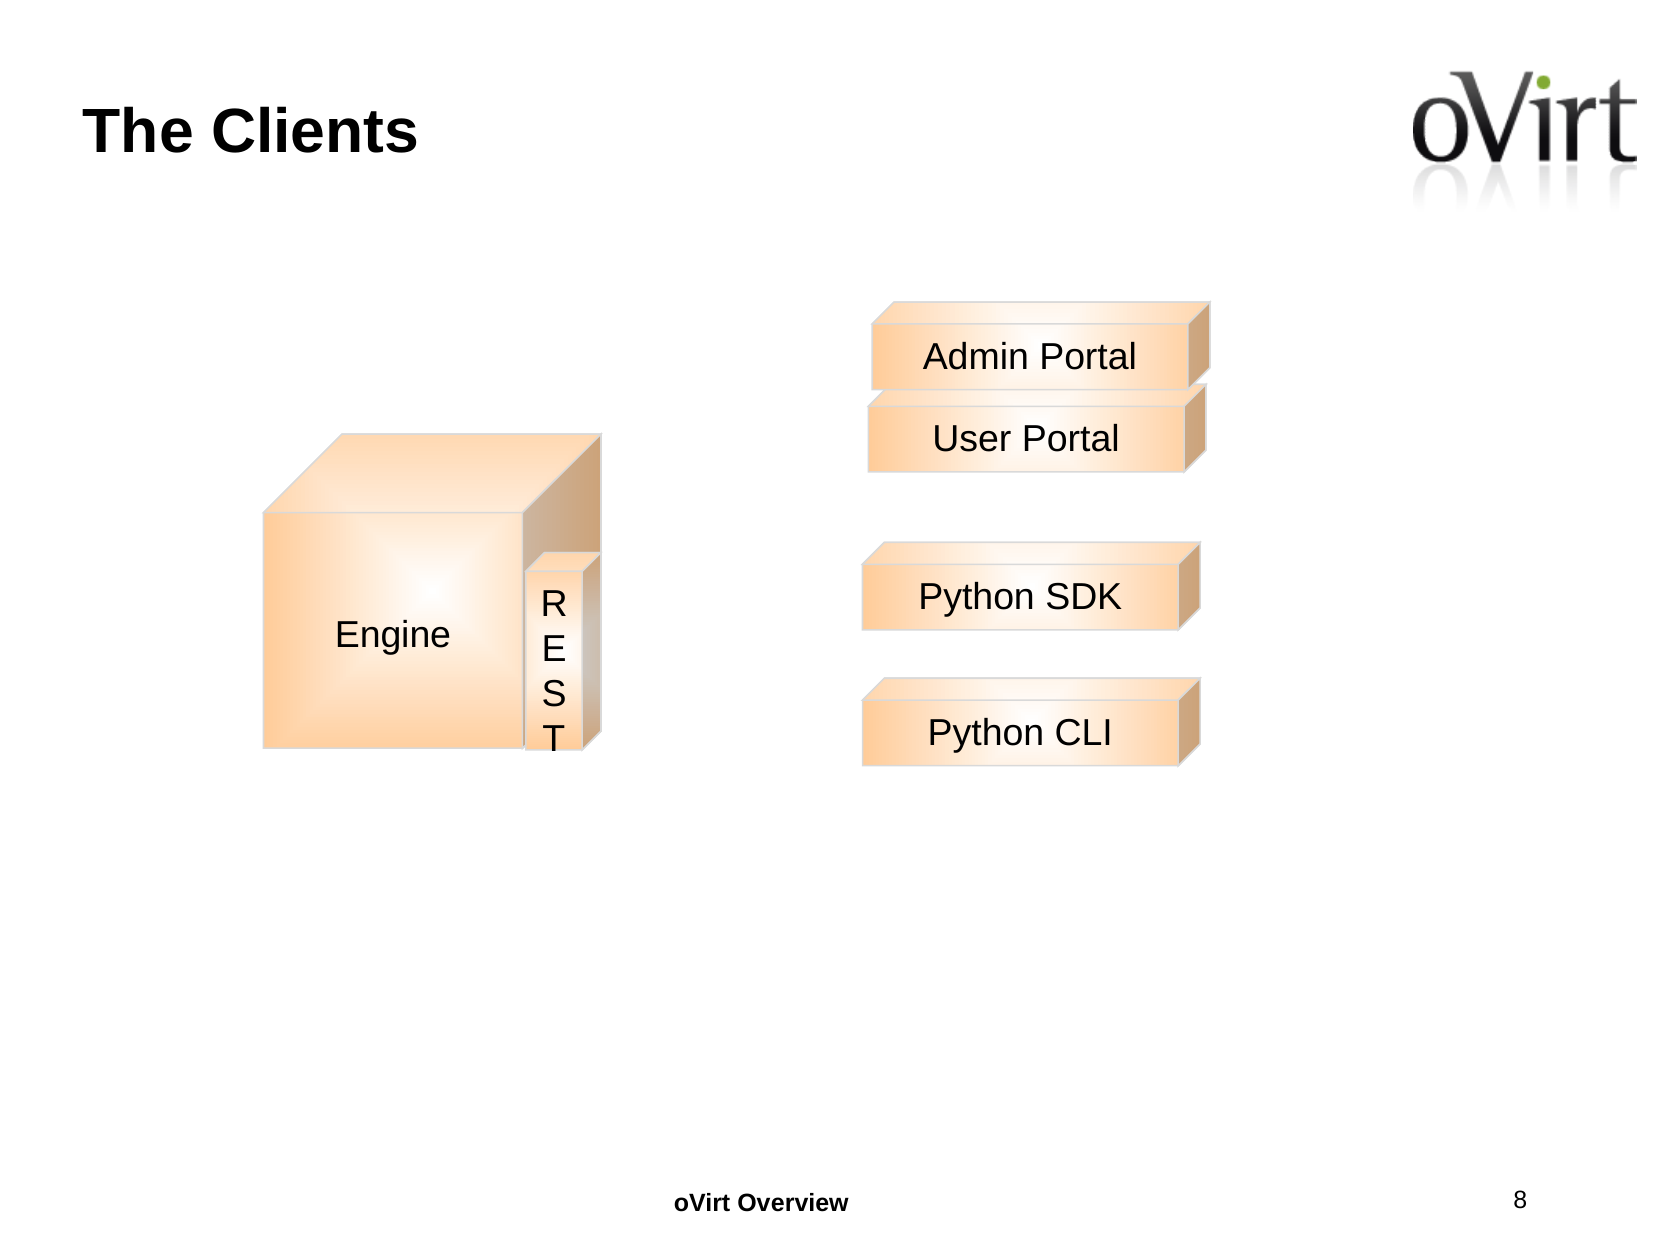

# The Clients
Admin Portal
User Portal
Engine
Python SDK
R
E
S
T
Python CLI